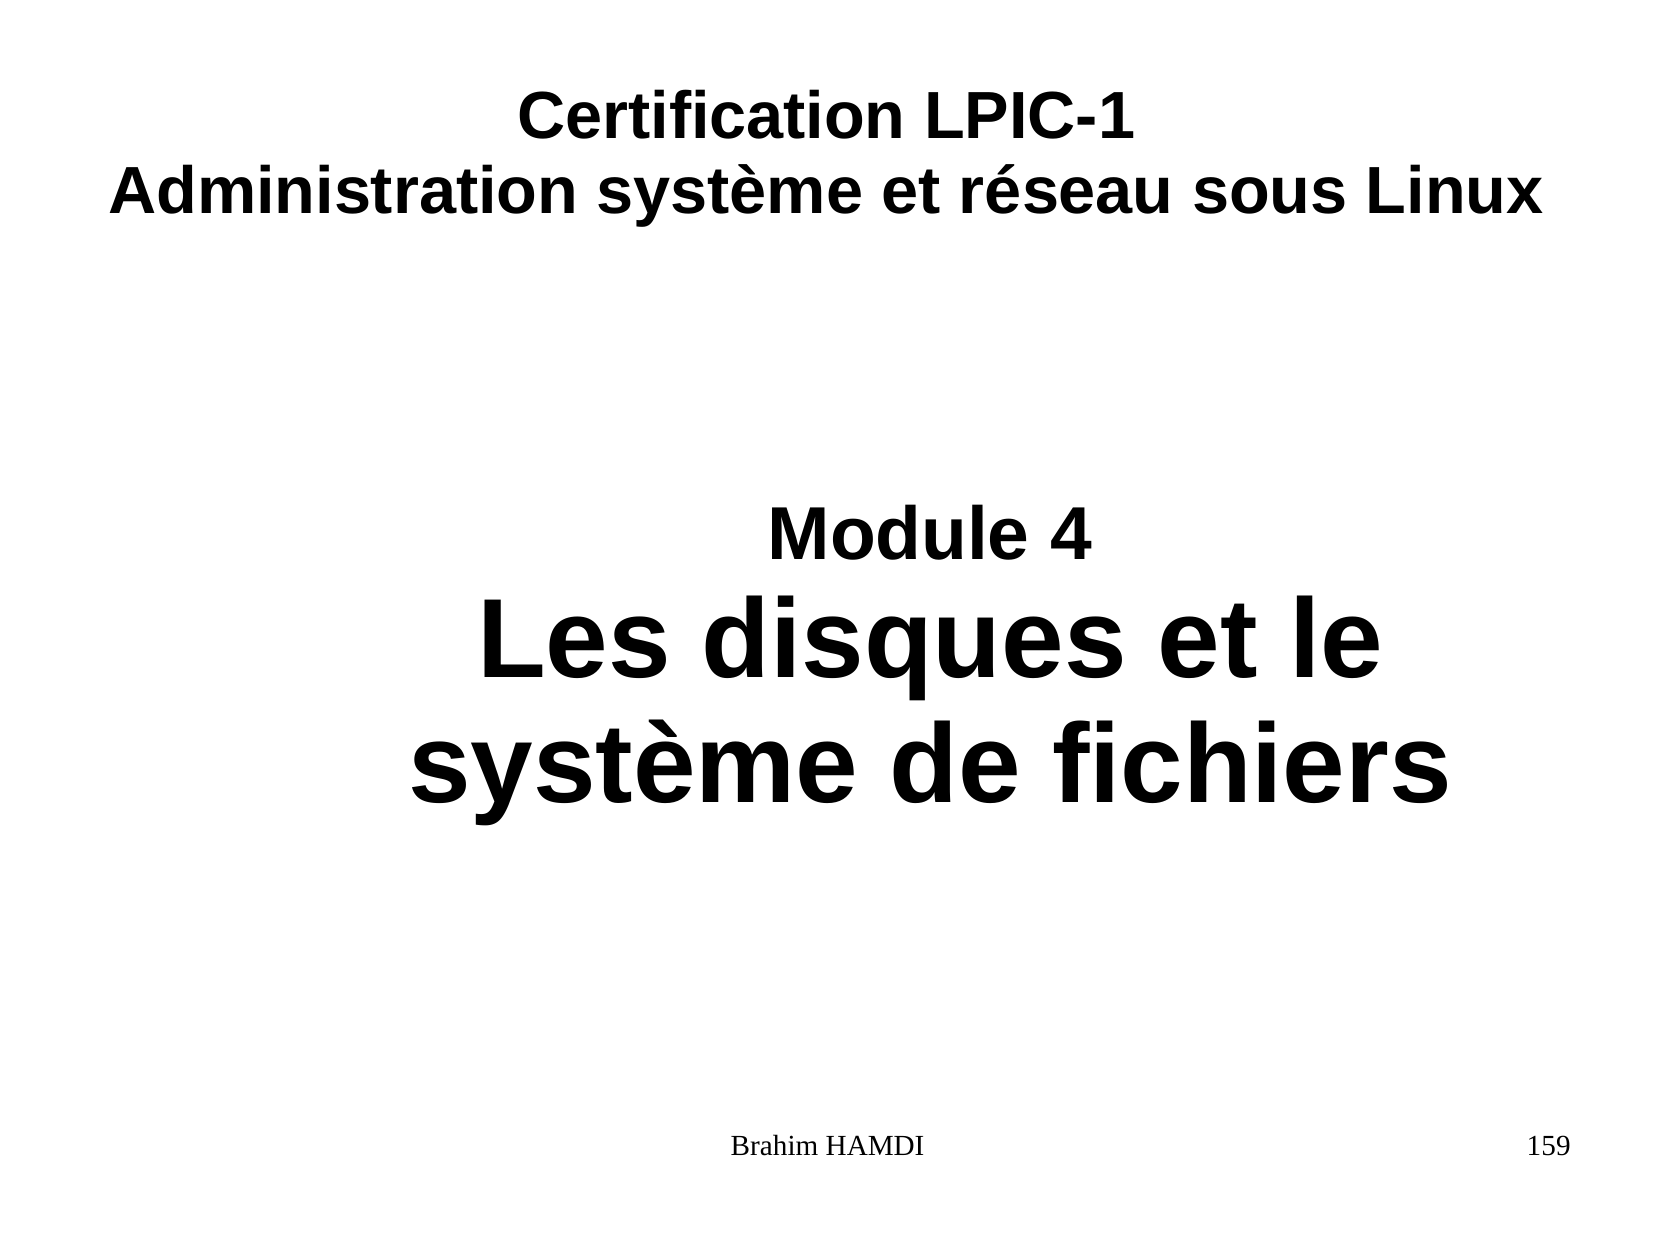

# Certification LPIC-1 Administration système et réseau sous Linux
Module 4
Les disques et le système de fichiers
Brahim HAMDI
159